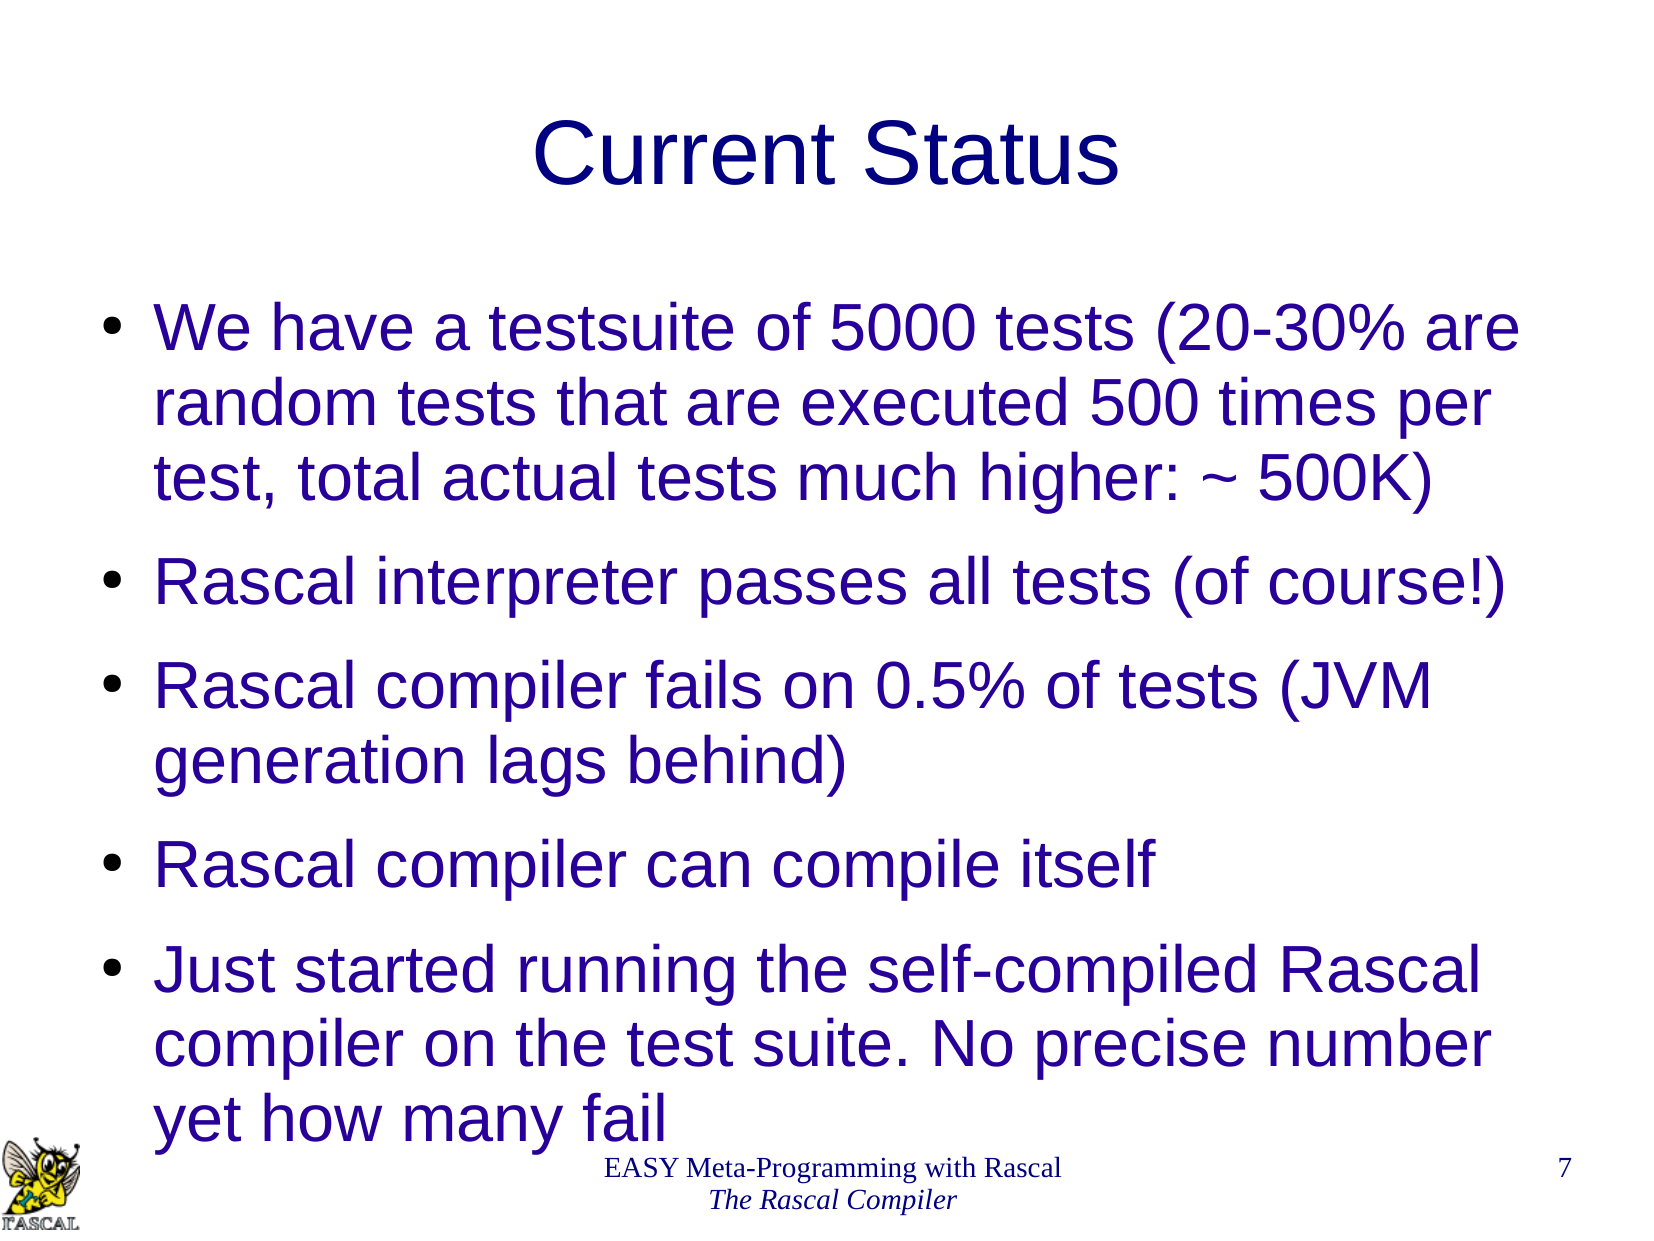

# Current Status
We have a testsuite of 5000 tests (20-30% are random tests that are executed 500 times per test, total actual tests much higher: ~ 500K)
Rascal interpreter passes all tests (of course!)
Rascal compiler fails on 0.5% of tests (JVM generation lags behind)
Rascal compiler can compile itself
Just started running the self-compiled Rascal compiler on the test suite. No precise number yet how many fail
7